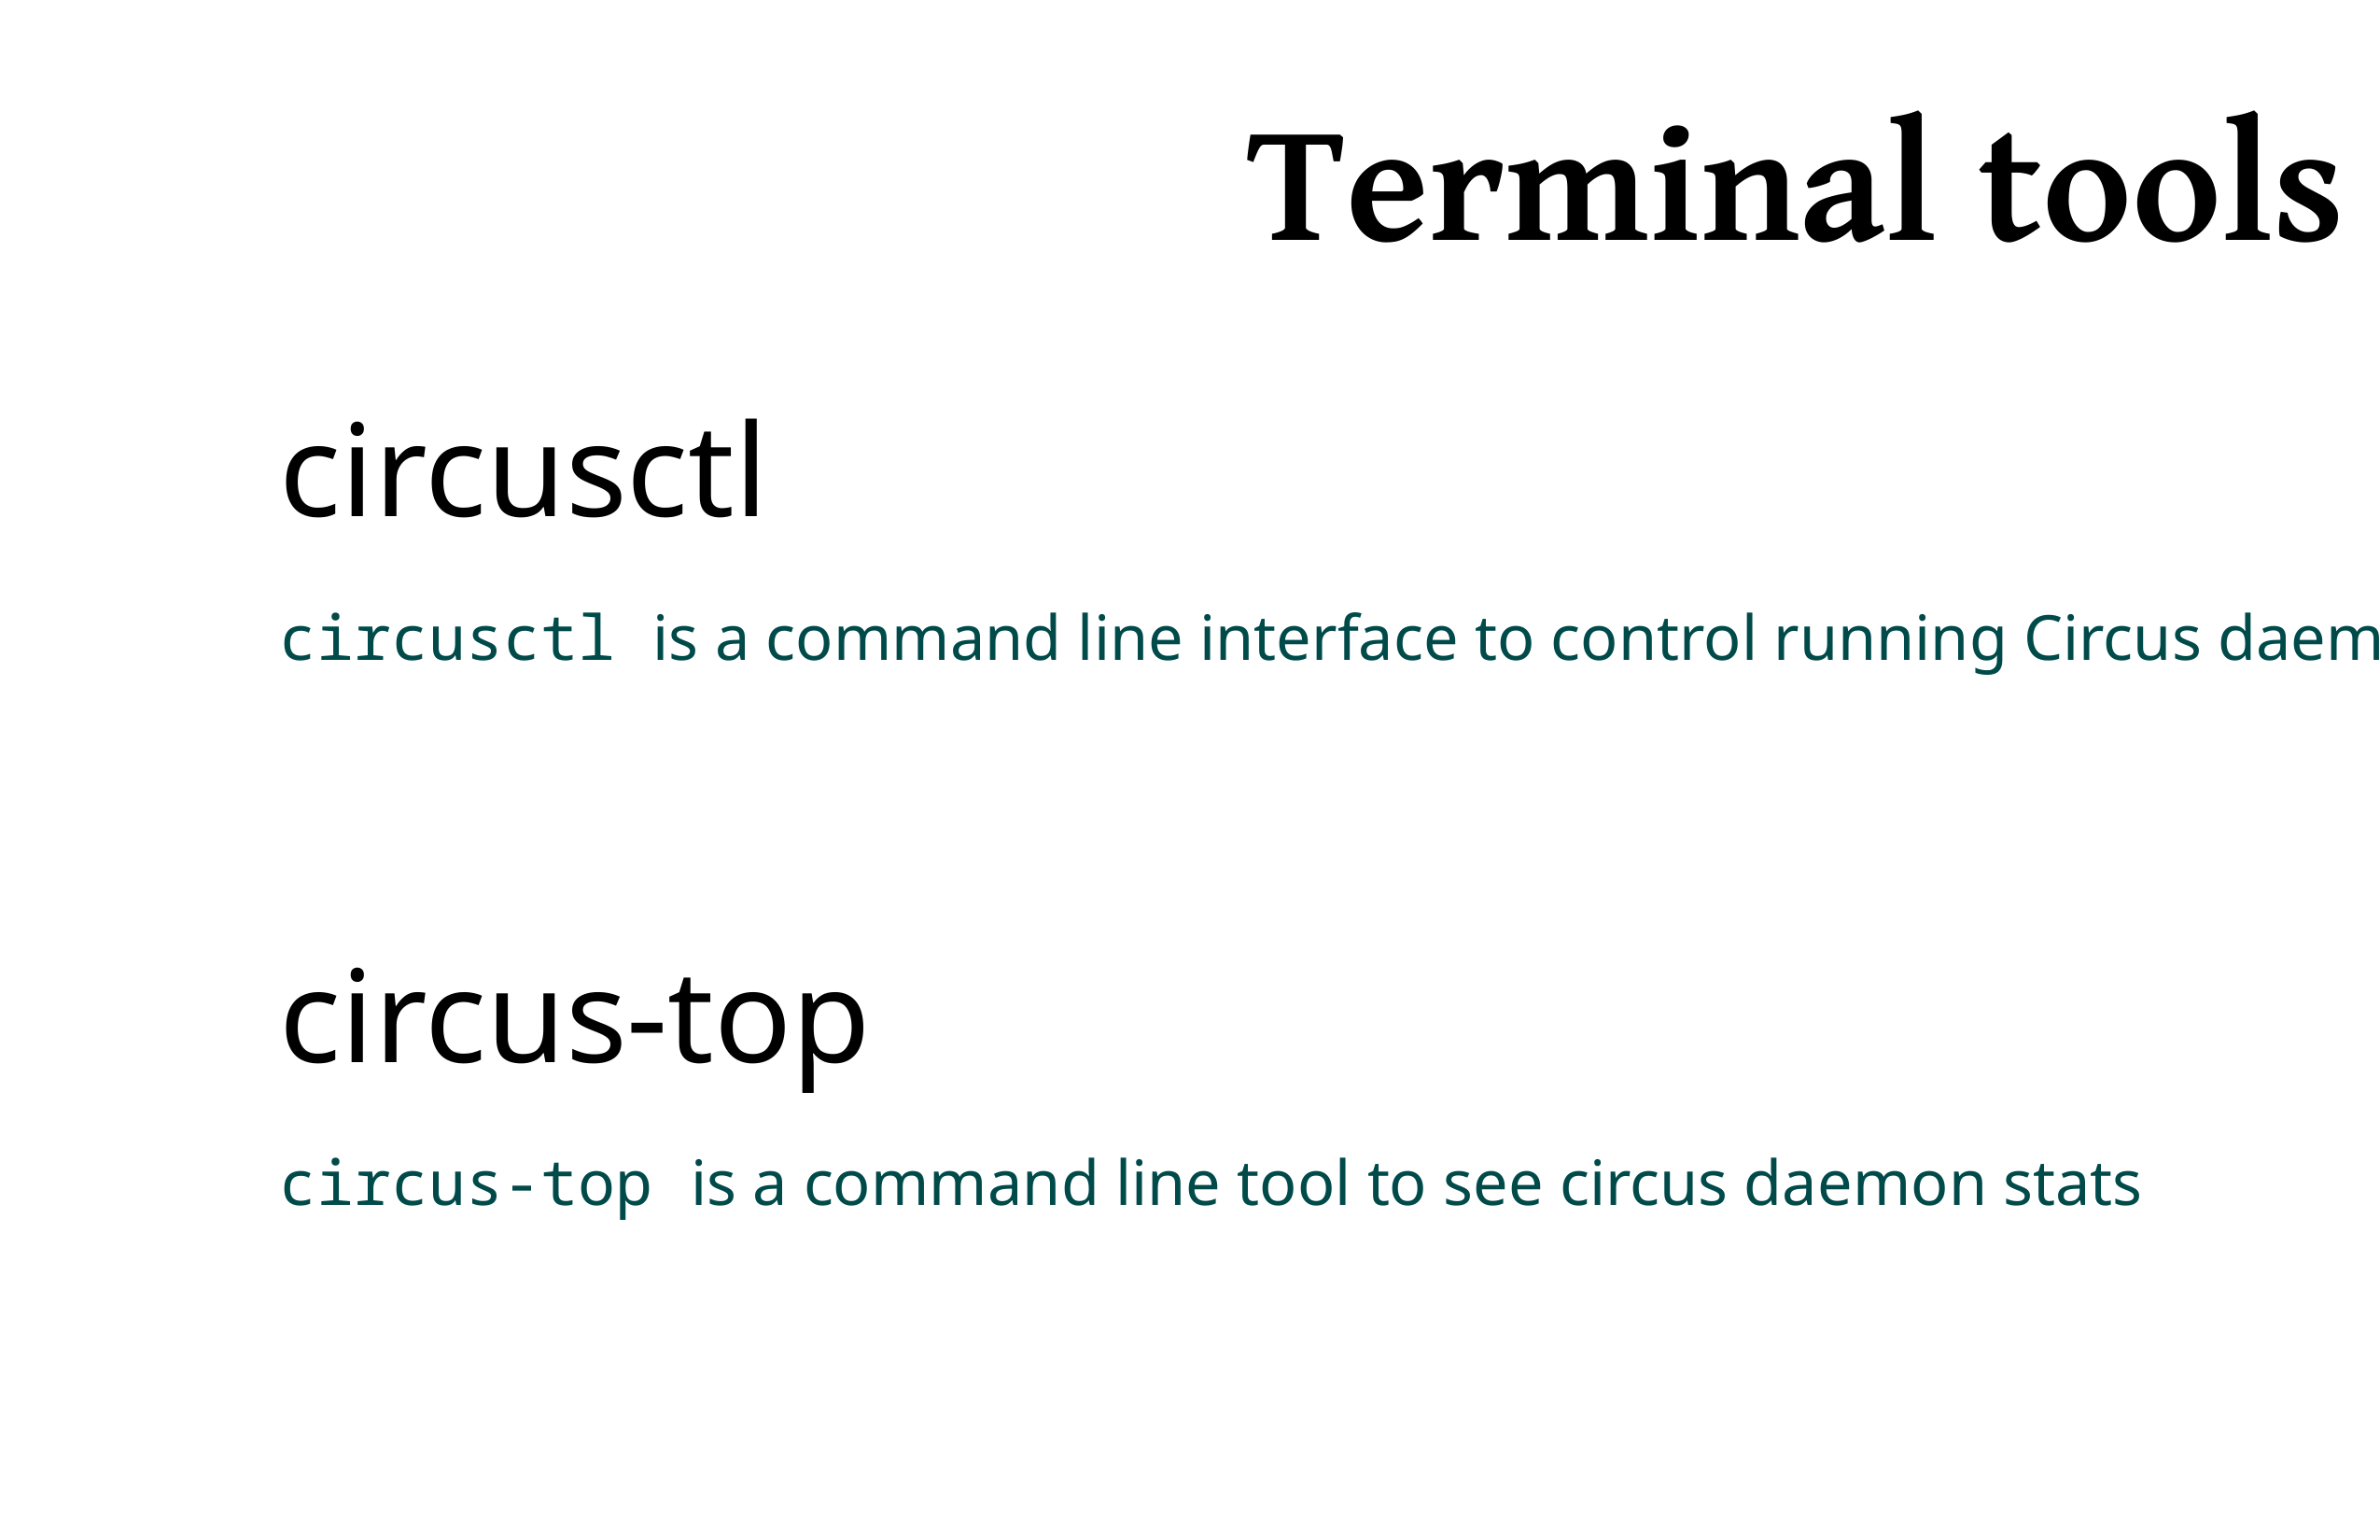

Terminal tools
circusctl
circusctl is a command line interface to control running Circus daemon
circus-top
circus-top is a command line tool to see circus daemon stats